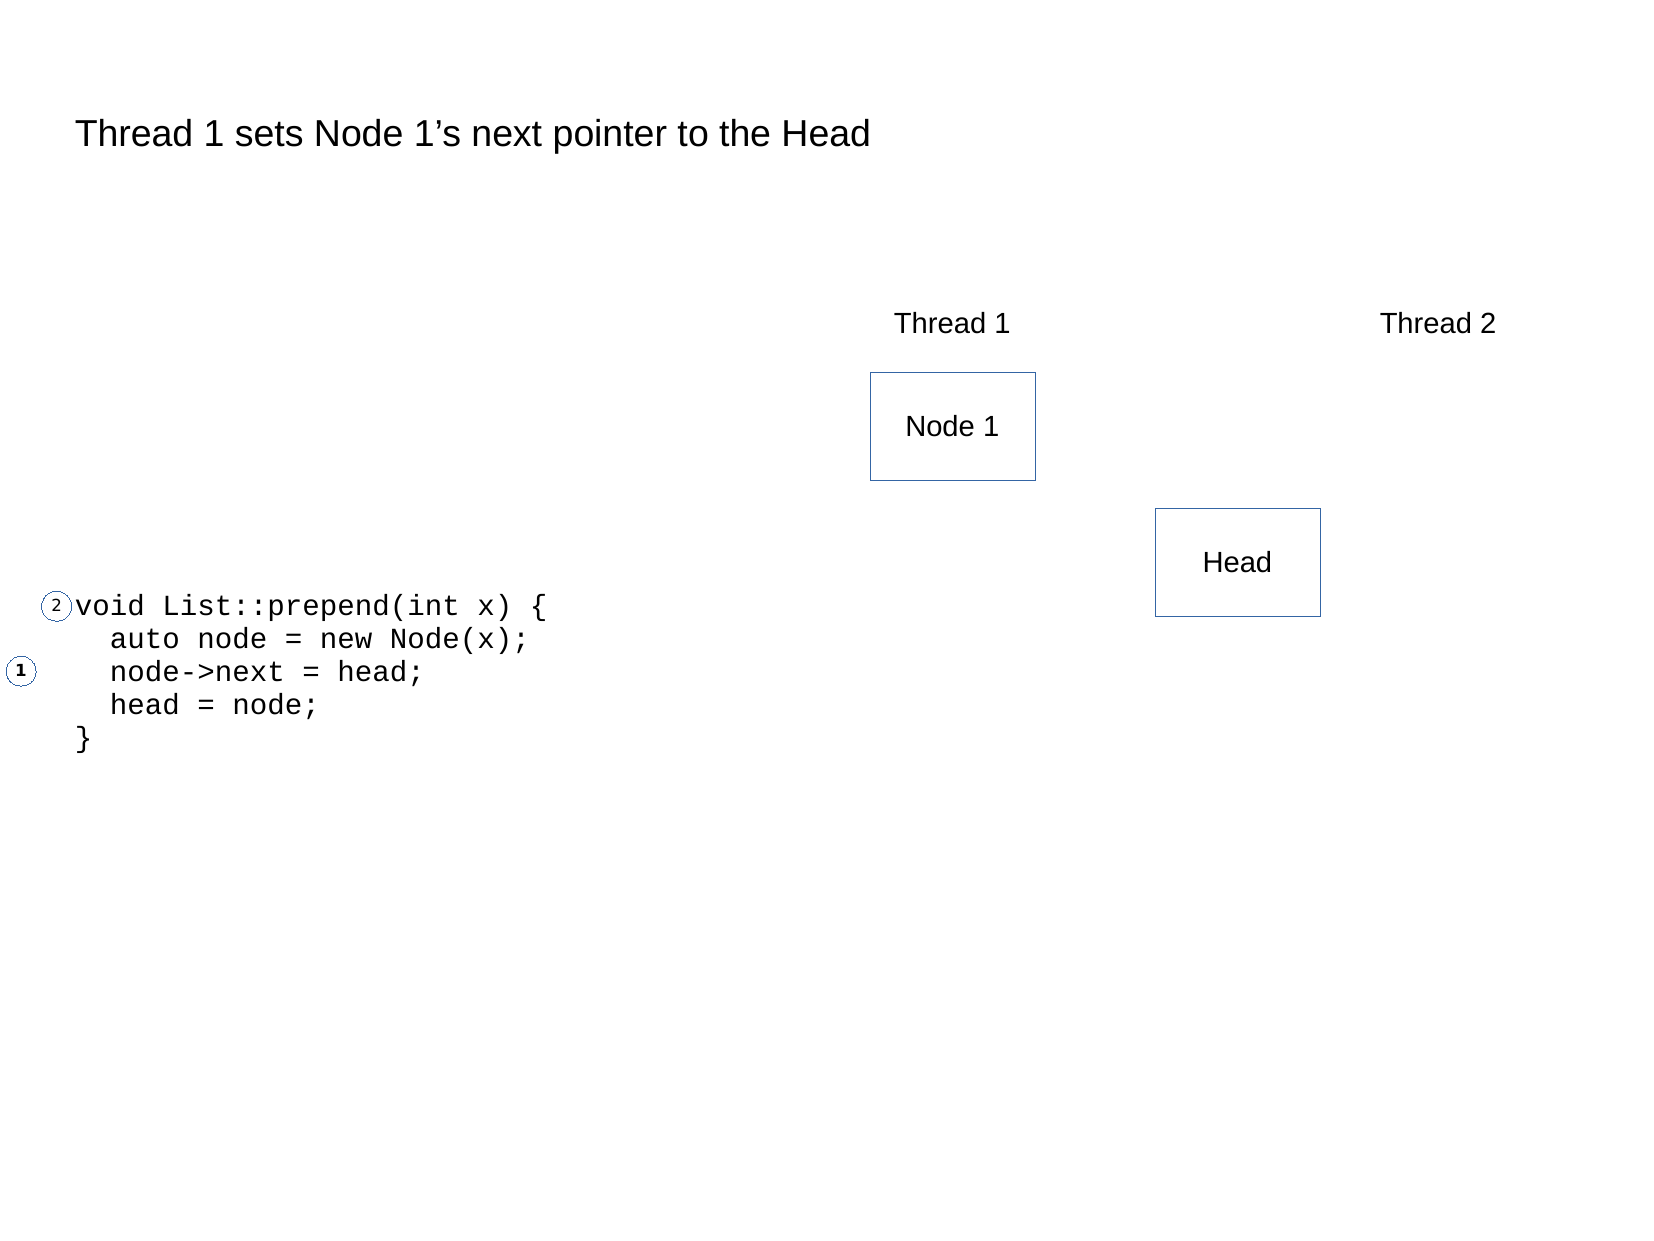

Thread 1 sets Node 1’s next pointer to the Head
Thread 1
Thread 2
Node 1
Head
void List::prepend(int x) {
 auto node = new Node(x);
 node->next = head;
 head = node;
}
2
1